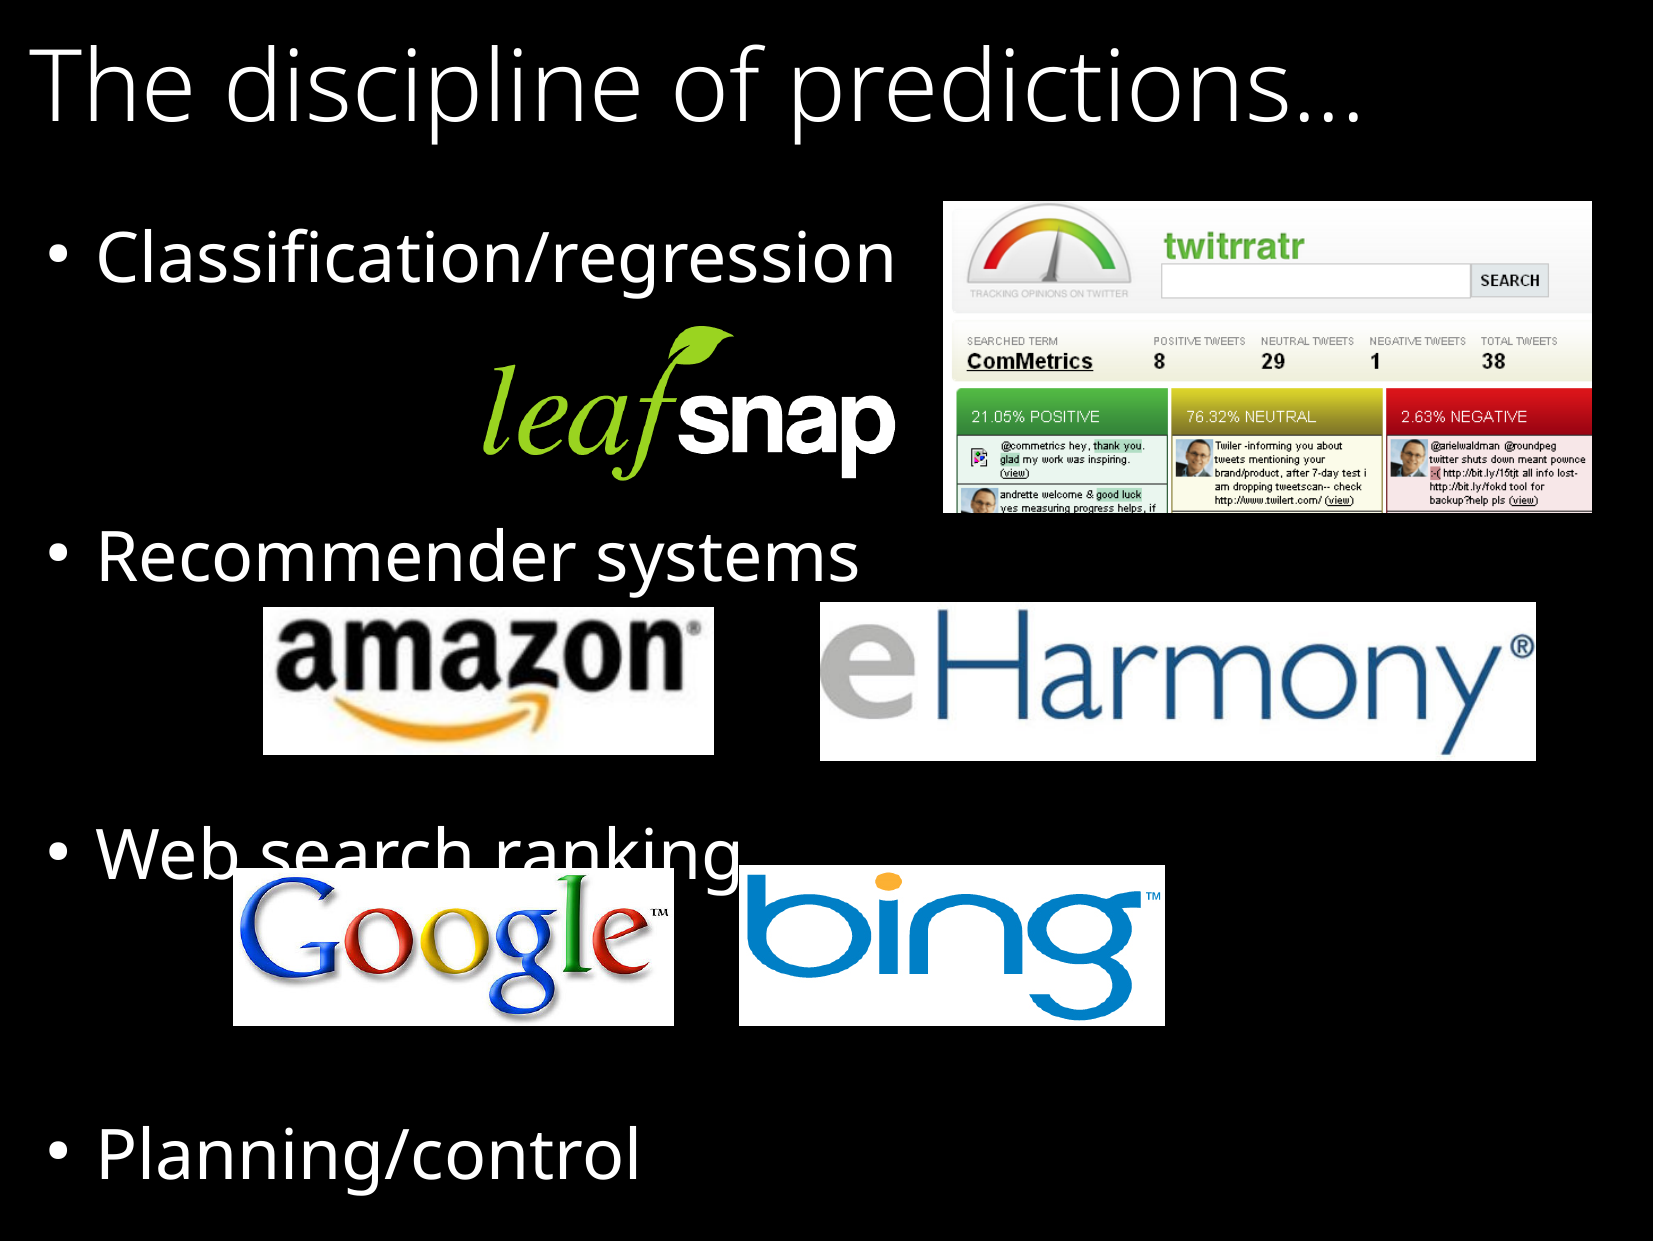

# The discipline of predictions...
Classification/regression
Recommender systems
Web search ranking
Planning/control